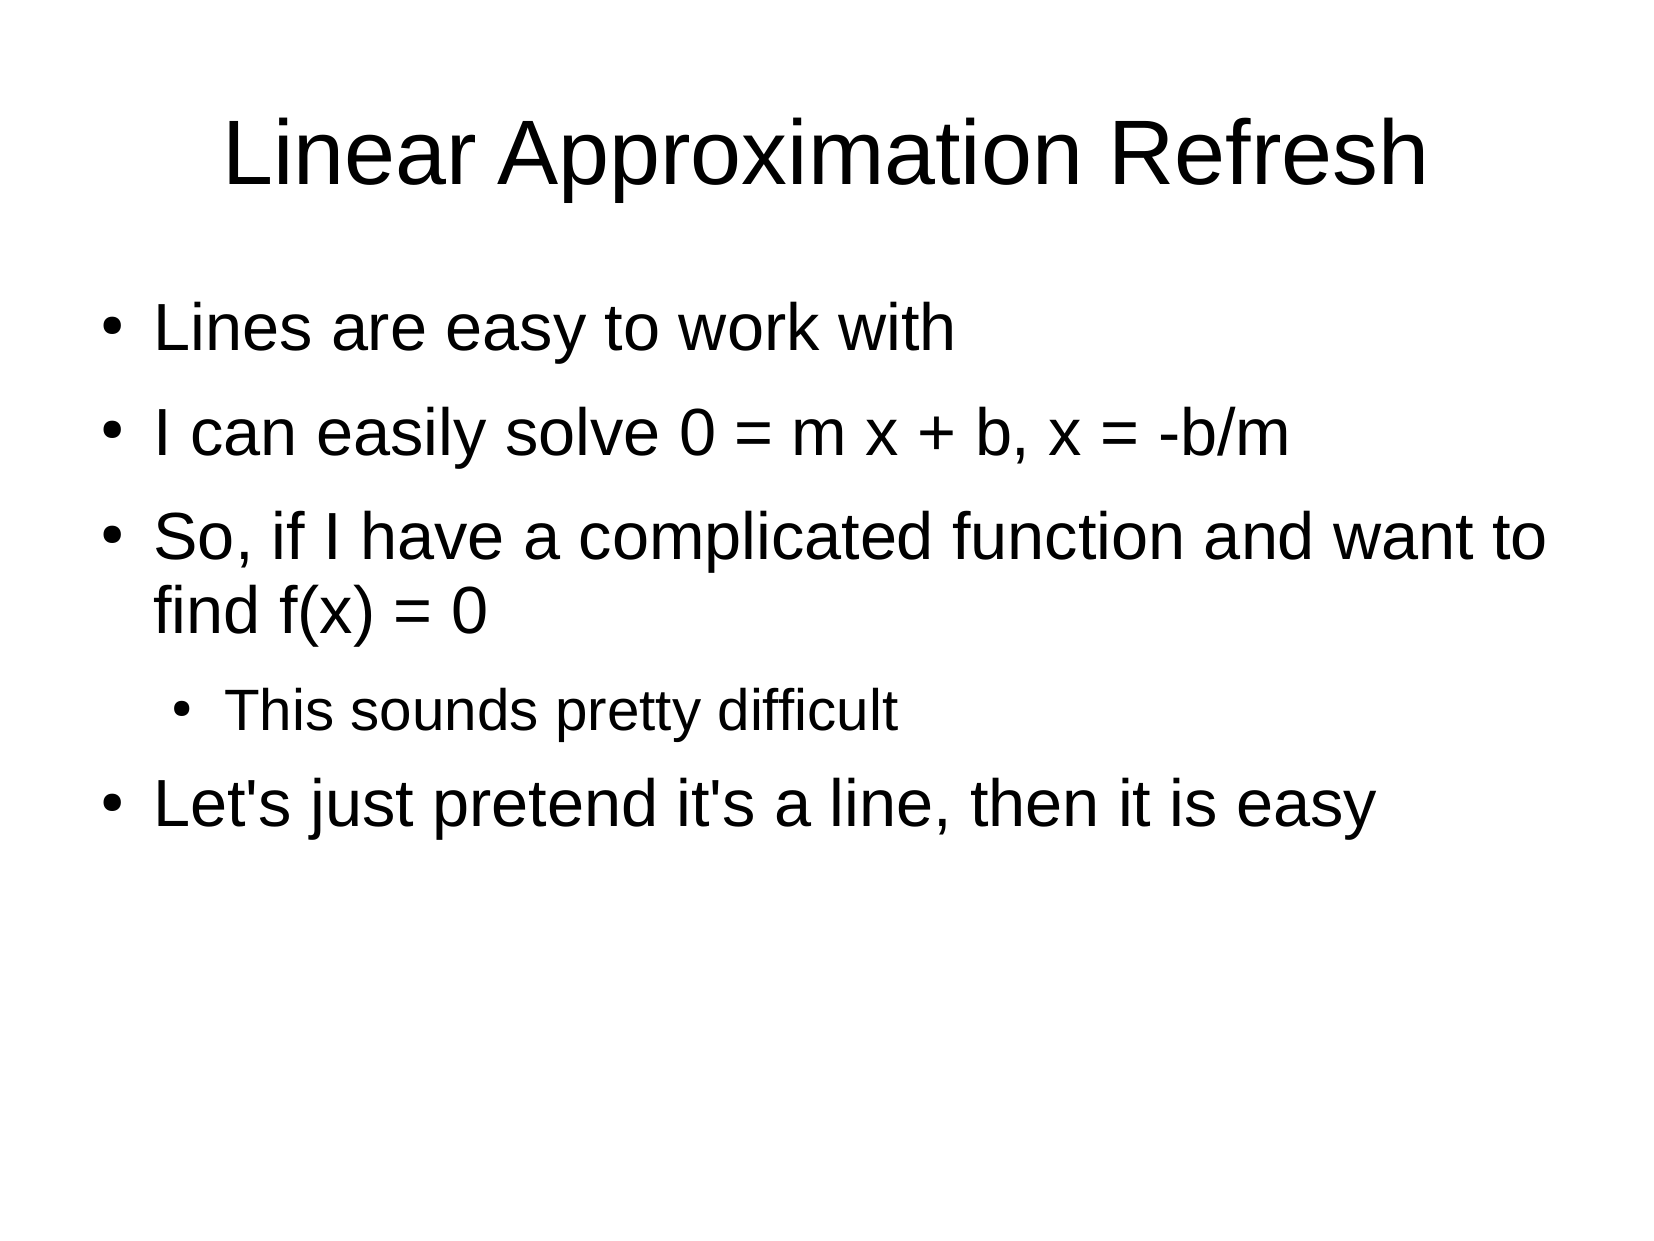

# Linear Approximation Refresh
Lines are easy to work with
I can easily solve 0 = m x + b, x = -b/m
So, if I have a complicated function and want to find f(x) = 0
This sounds pretty difficult
Let's just pretend it's a line, then it is easy